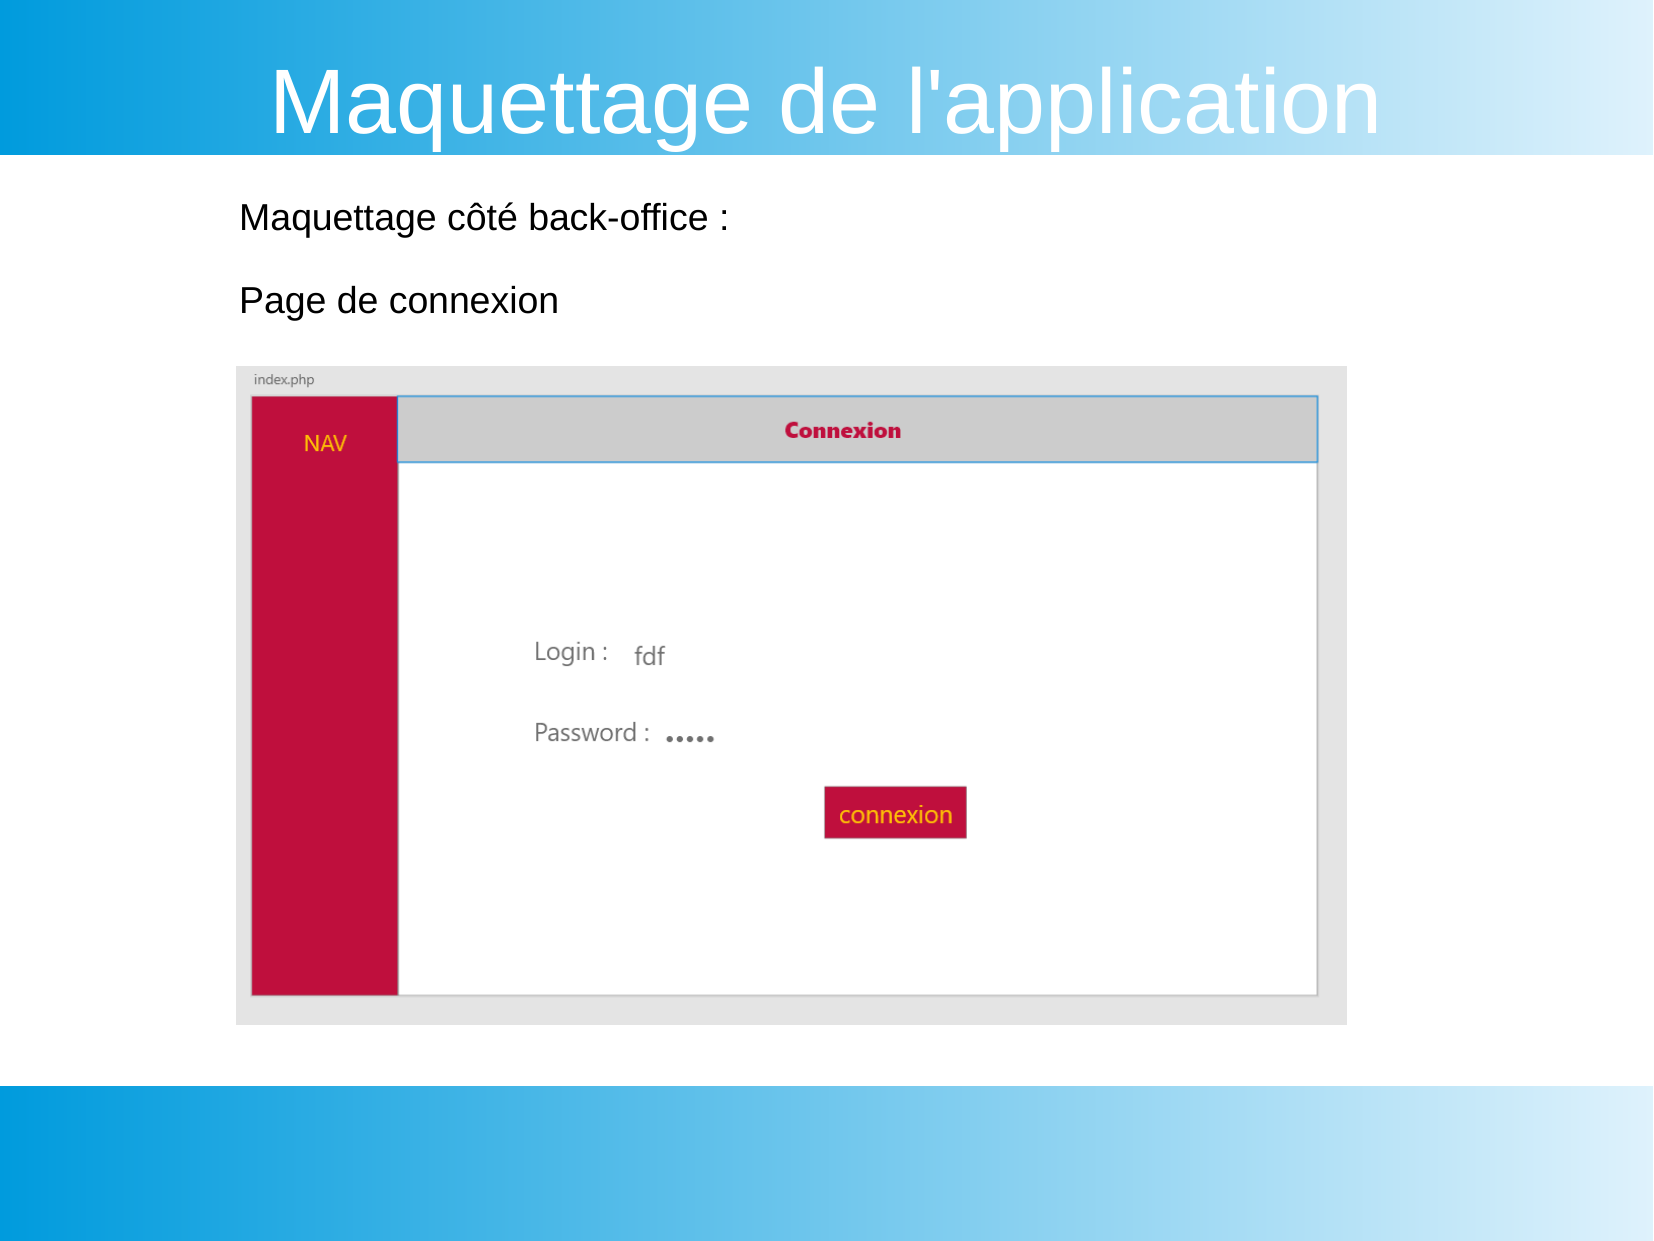

# Maquettage de l'application
Maquettage côté back-office :
Page de connexion